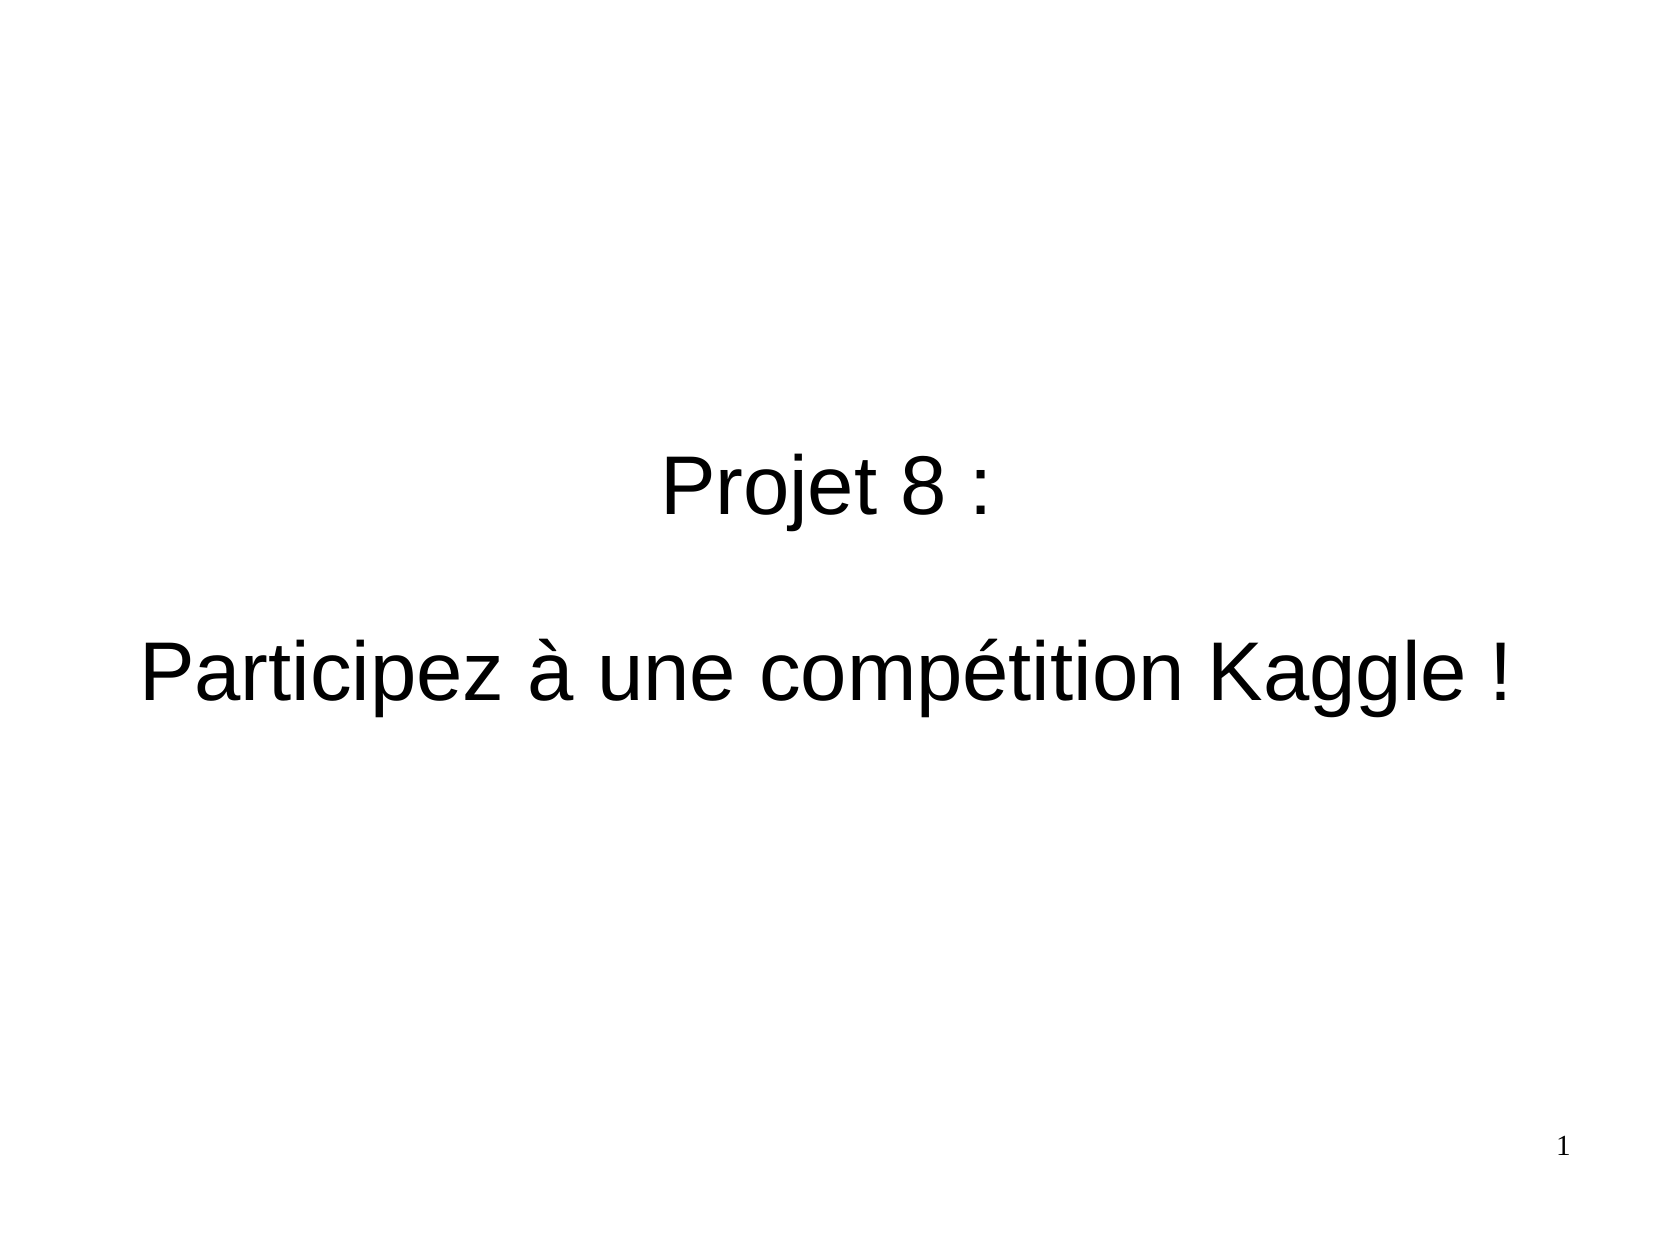

# Projet 8 :
Participez à une compétition Kaggle !
1